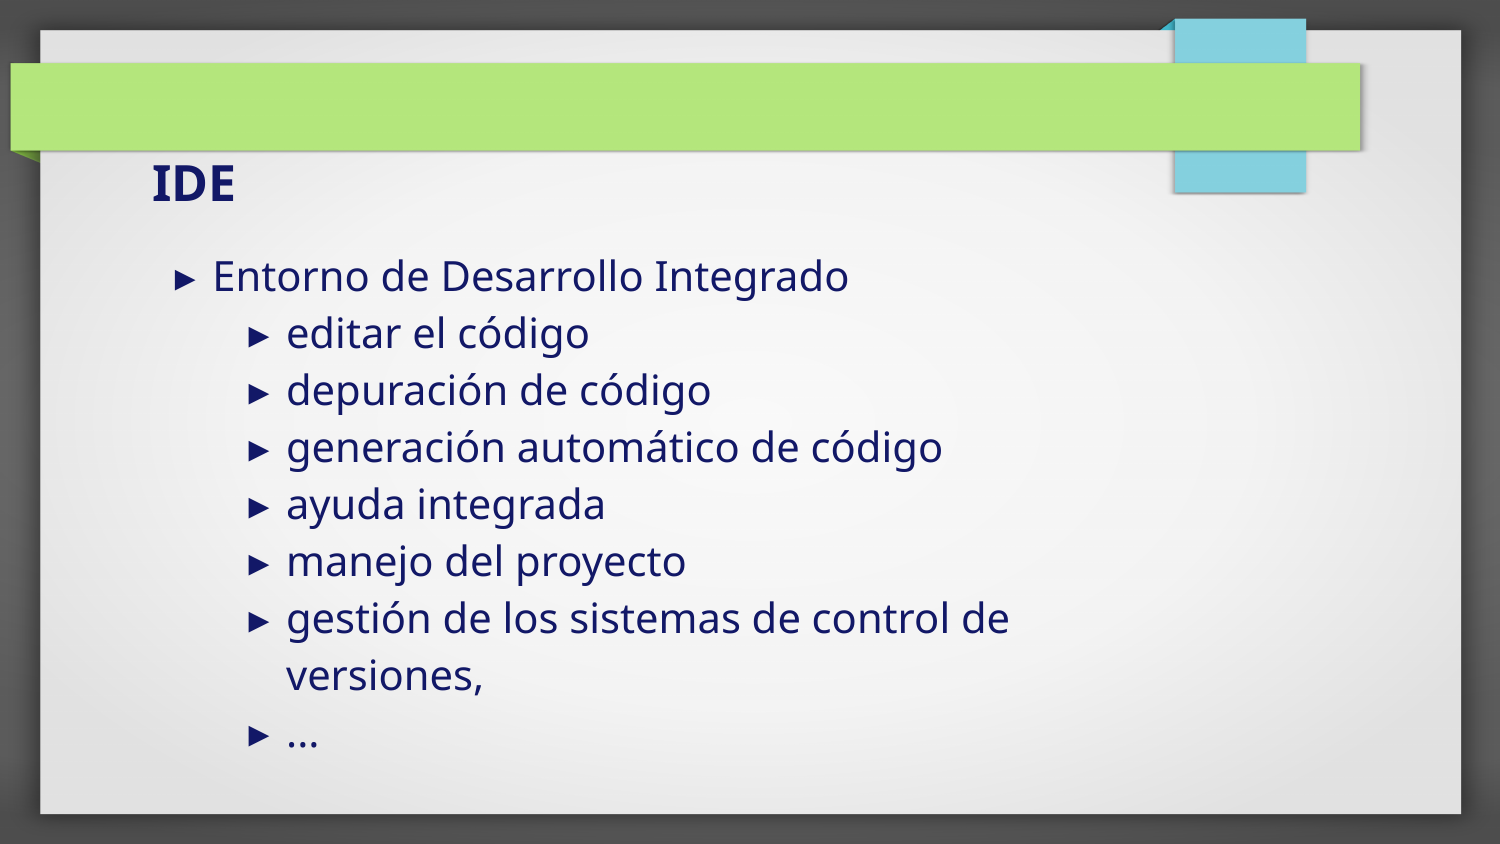

# IDE
Entorno de Desarrollo Integrado
editar el código
depuración de código
generación automático de código
ayuda integrada
manejo del proyecto
gestión de los sistemas de control de versiones,
...